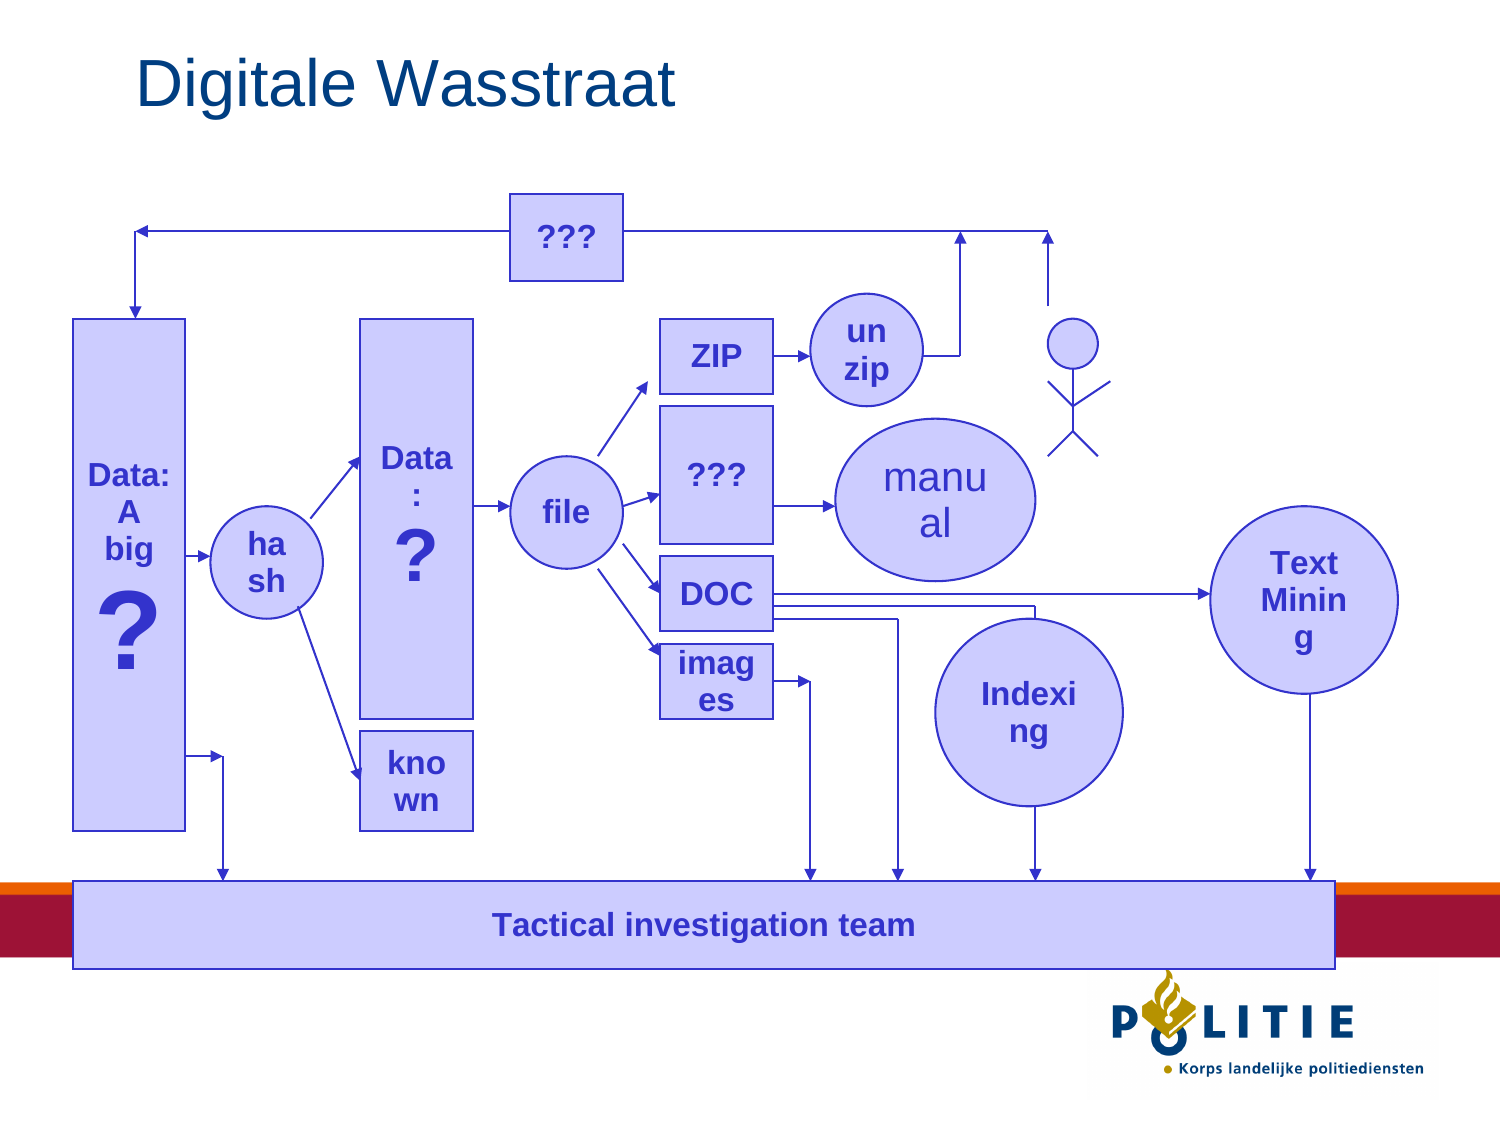

# Digitale Wasstraat
???
unzip
manual
Data:
A
big
?
Data:
?
hash
known
ZIP
???
file
DOC
images
Text
Mining
Indexing
Tactical investigation team